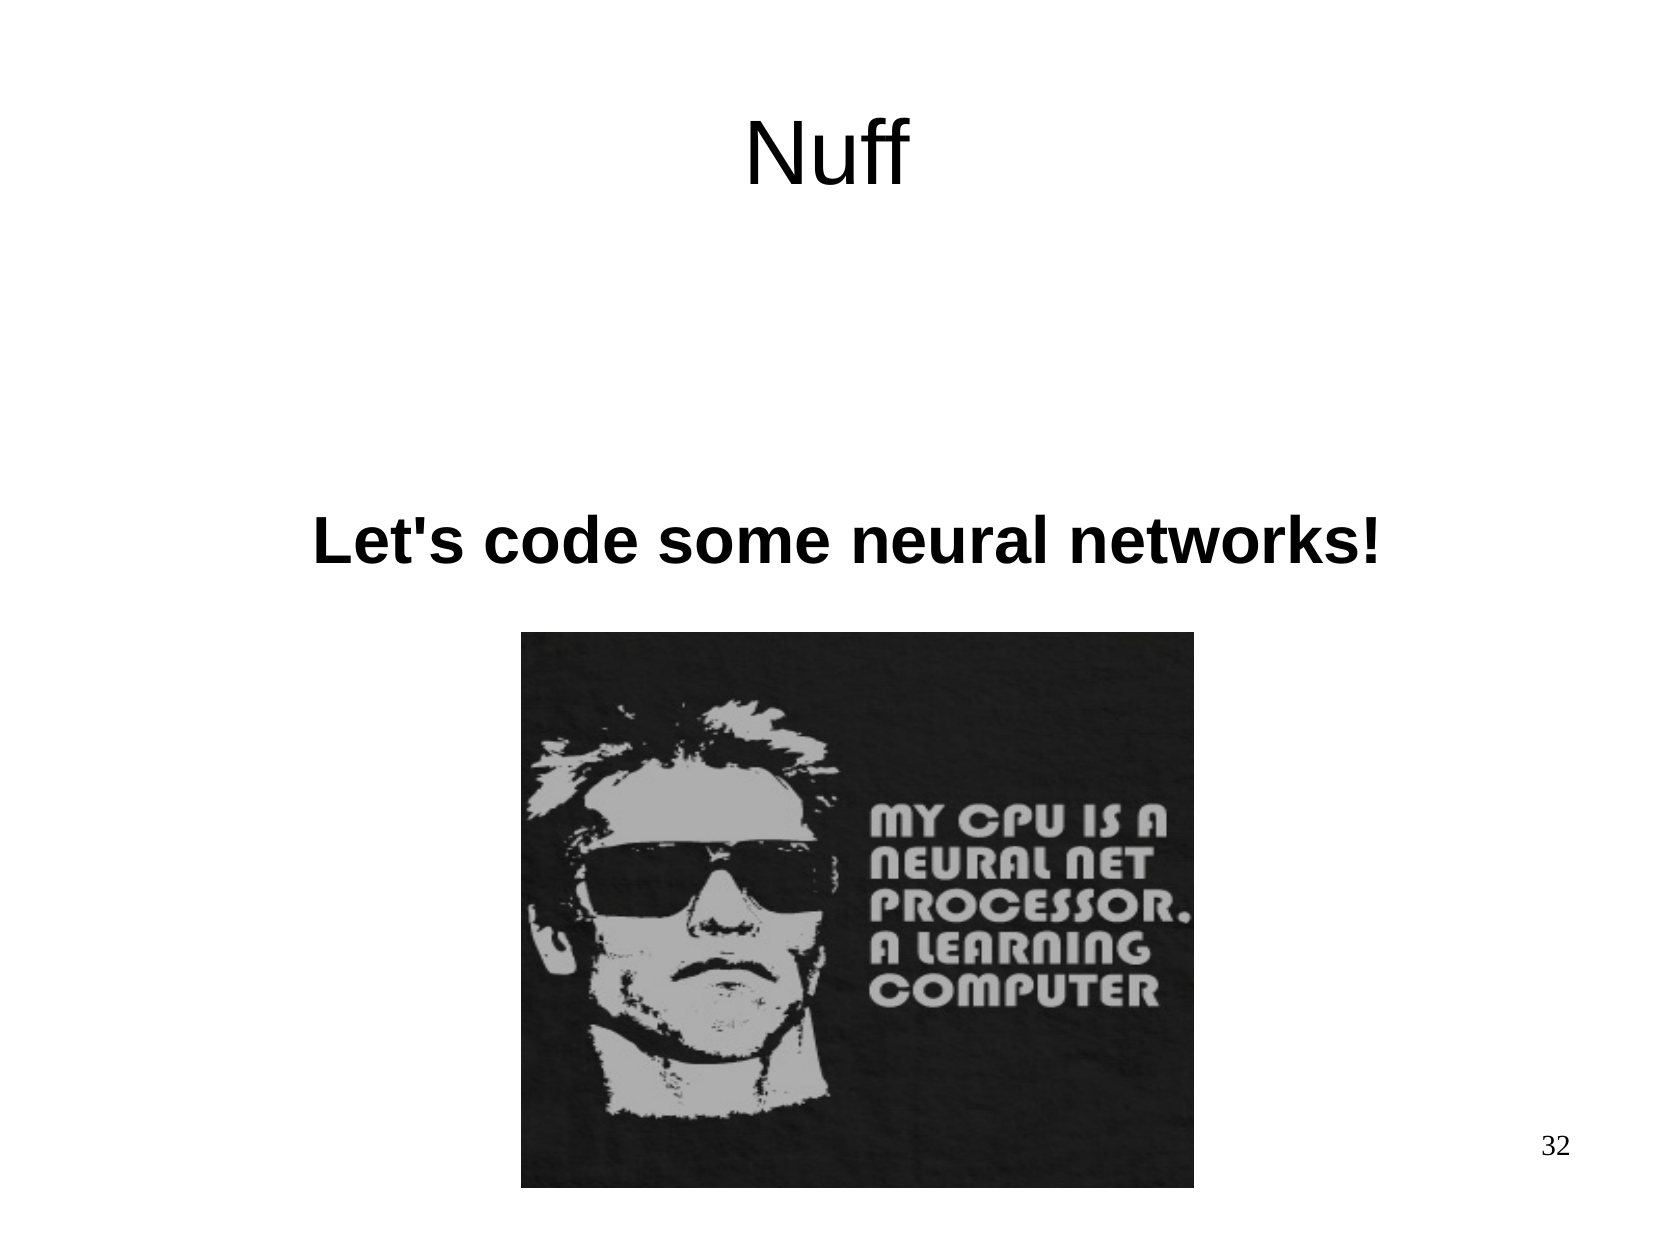

# Nuff
Let's code some neural networks!
32